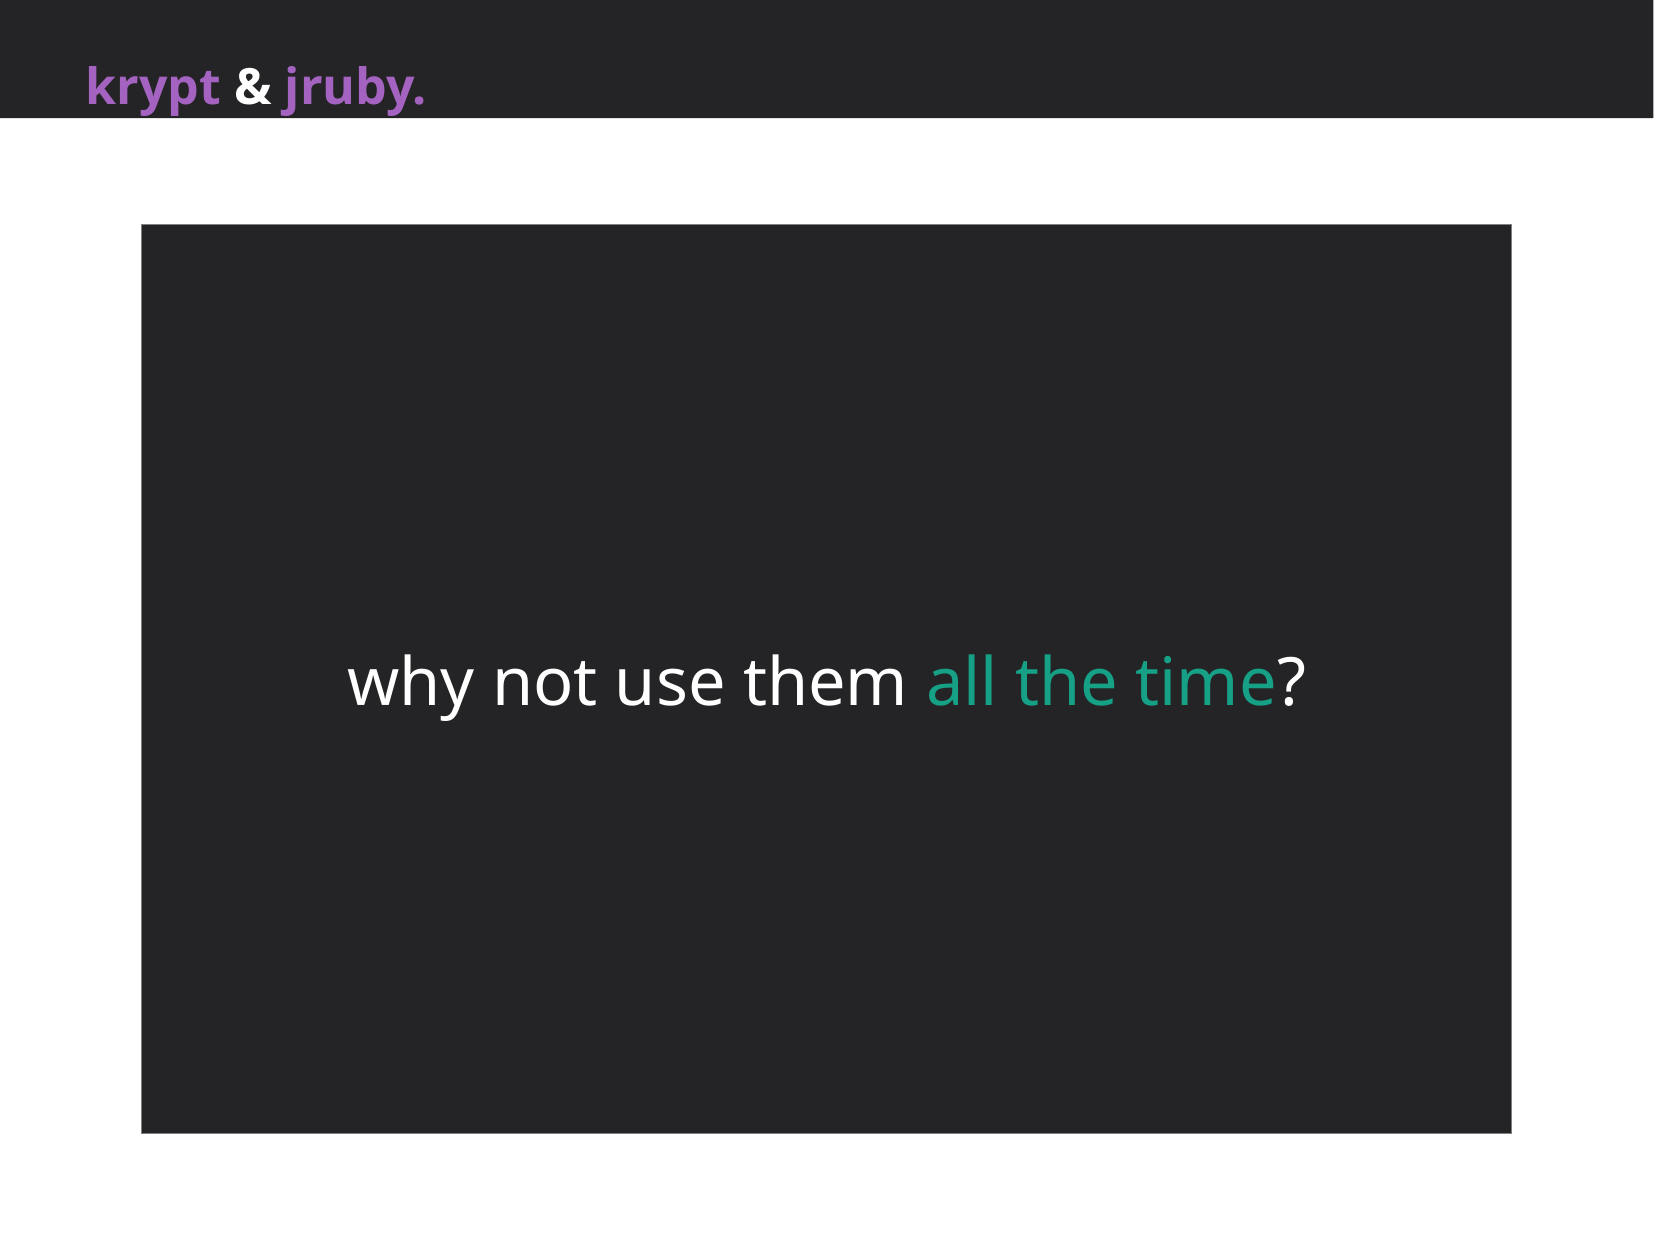

krypt & jruby.
why not use them all the time?